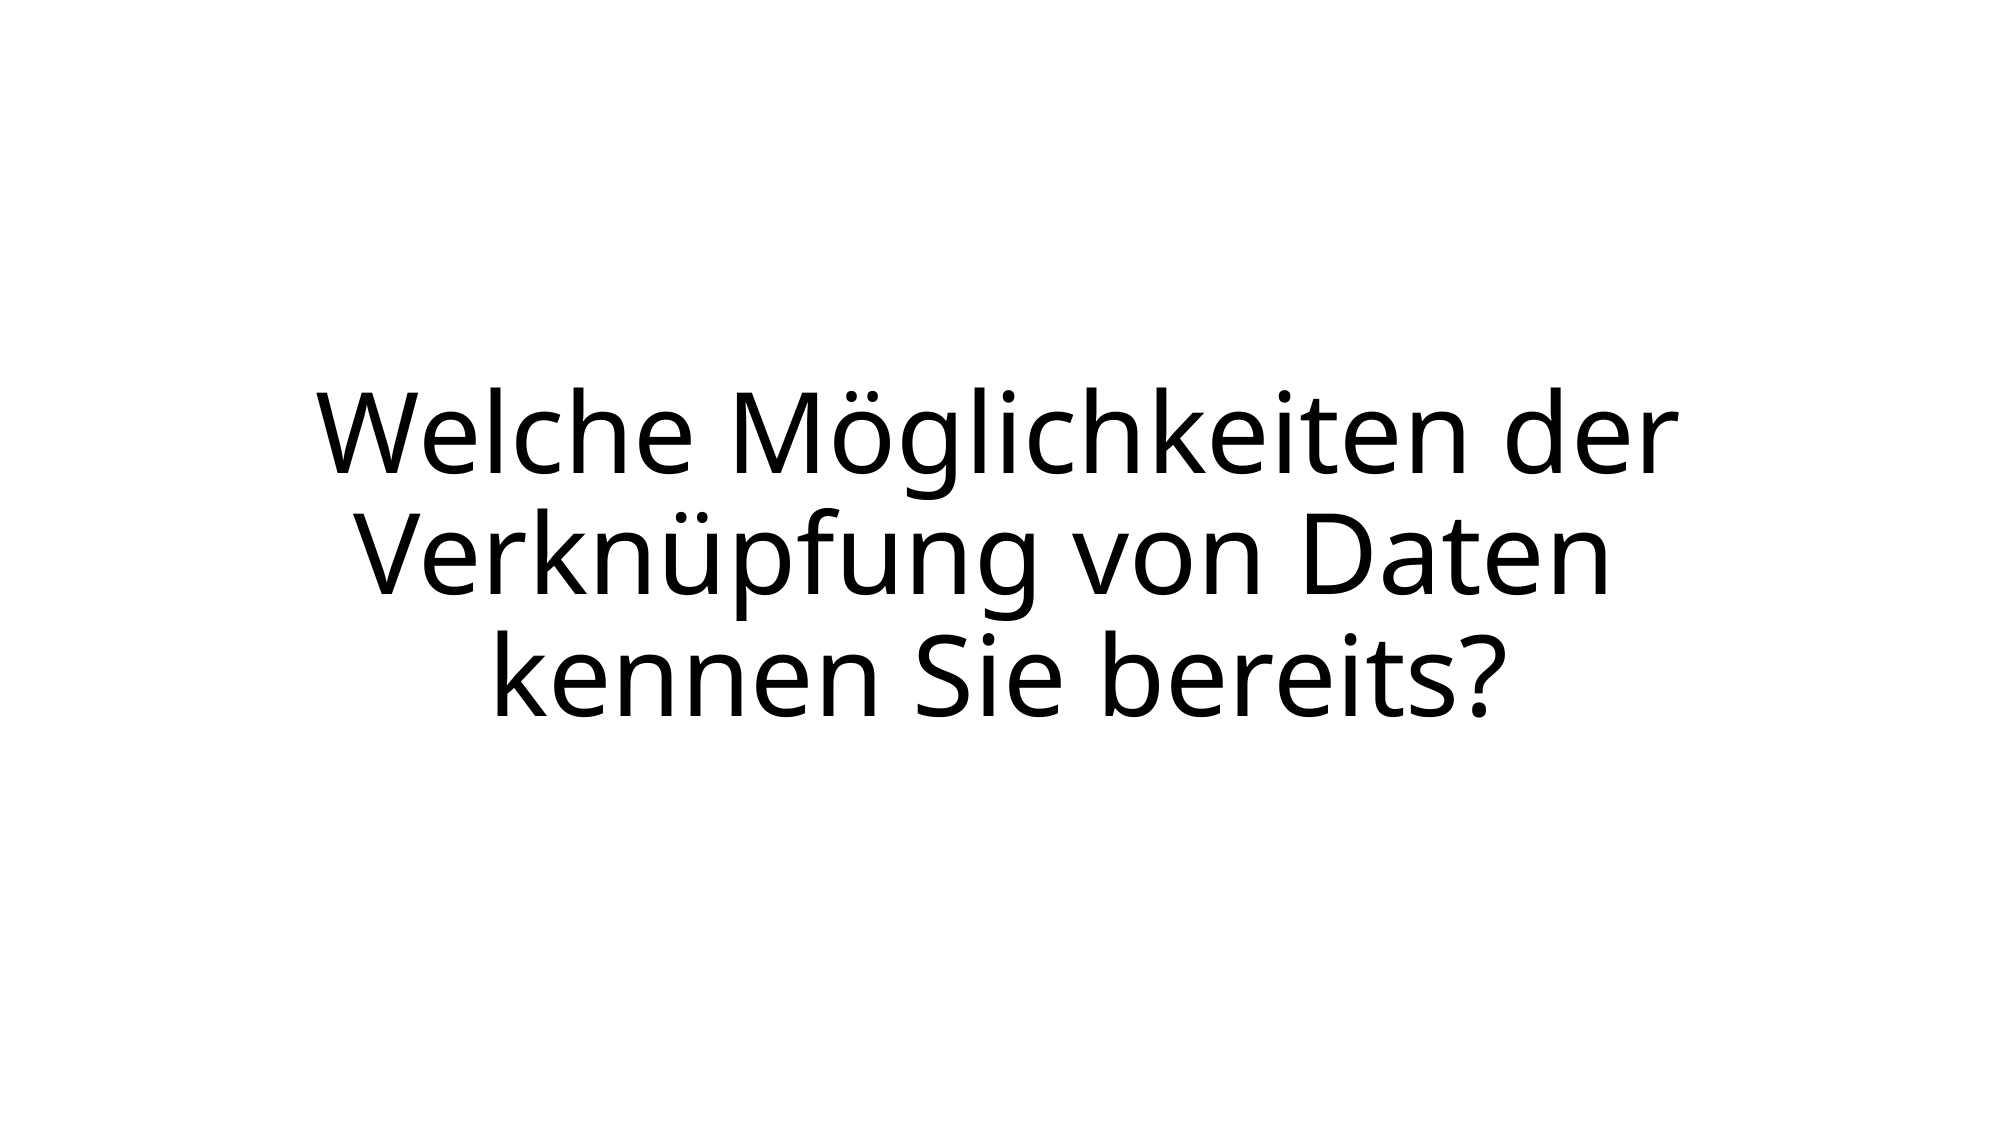

# Welche Möglichkeiten der Verknüpfung von Daten kennen Sie bereits?